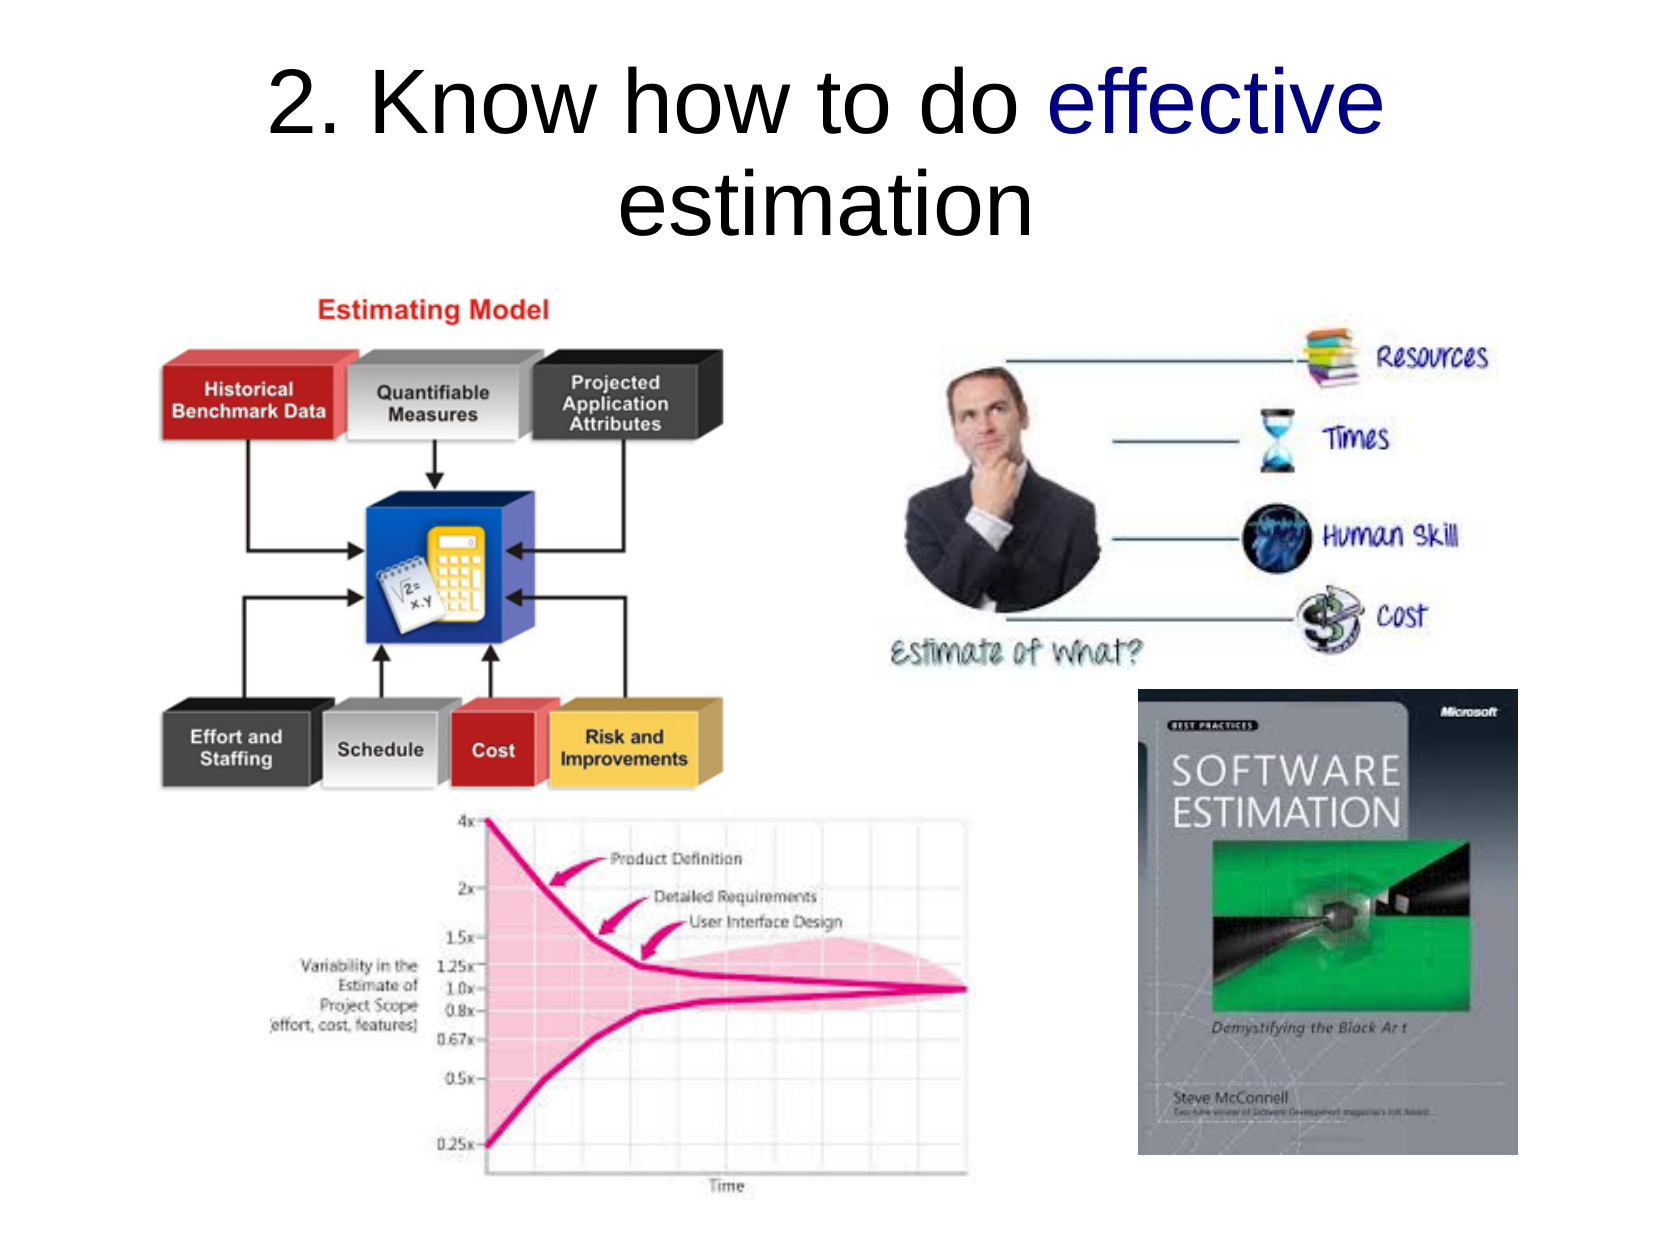

# 2. Know how to do effective estimation